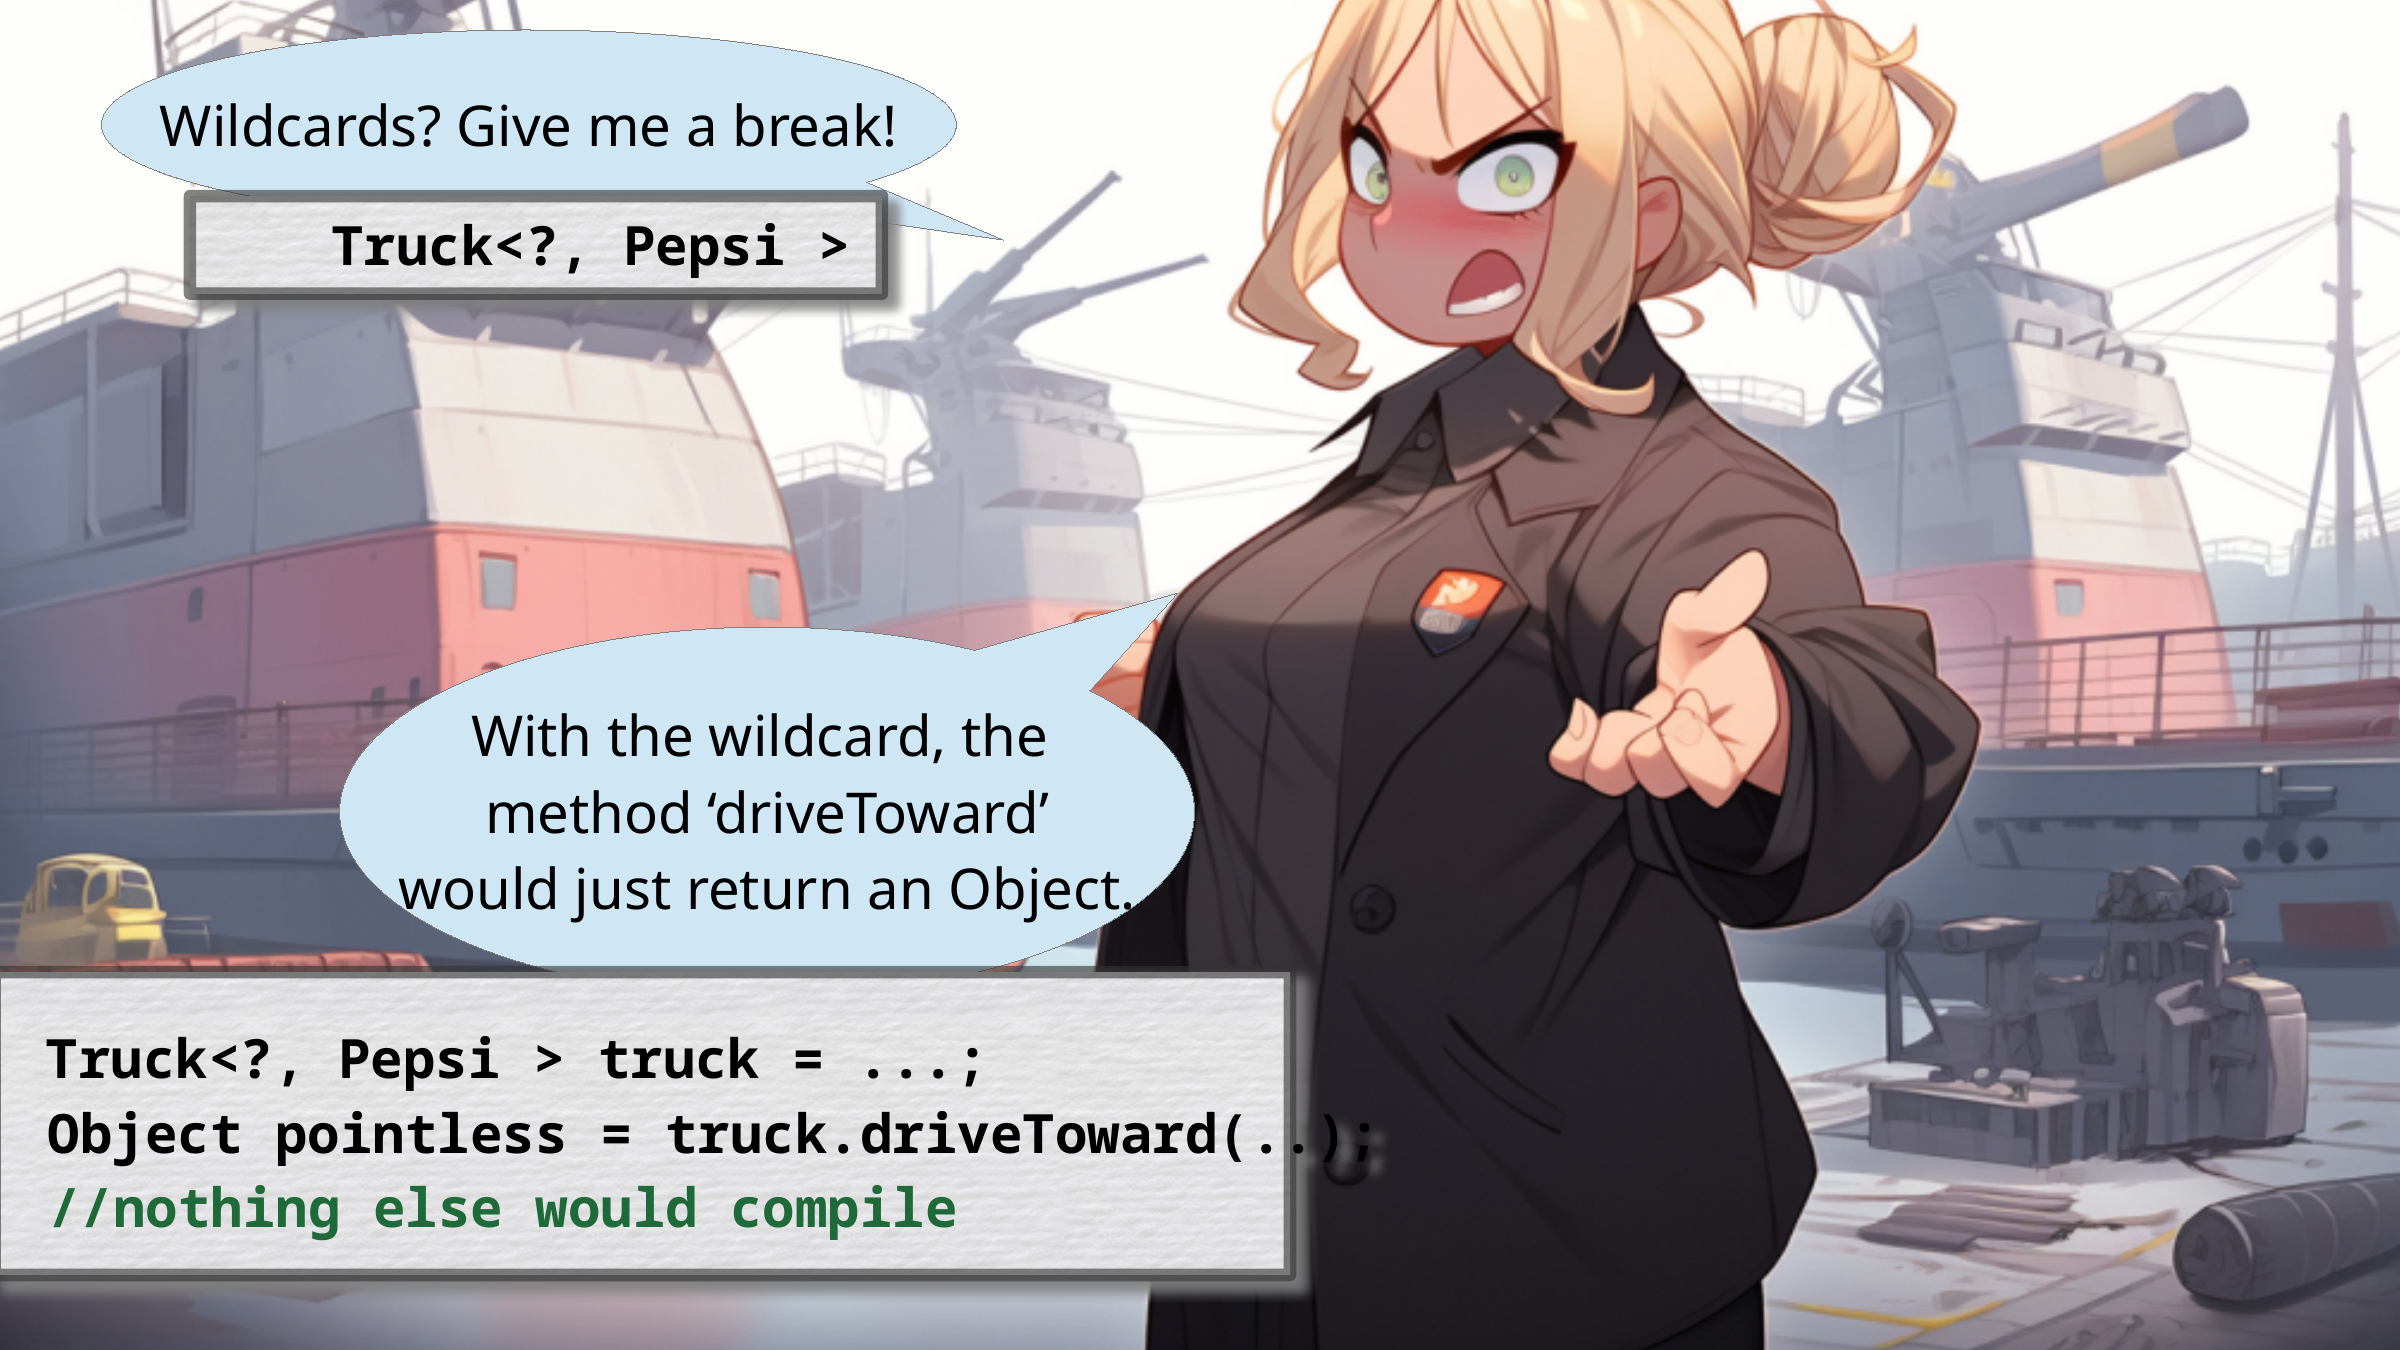

Wildcards? Give me a break!
 Truck<?, Pepsi >
With the wildcard, the
method ‘driveToward’
would just return an Object.
 Truck<?, Pepsi > truck = ...;
 Object pointless = truck.driveToward(..);
 //nothing else would compile